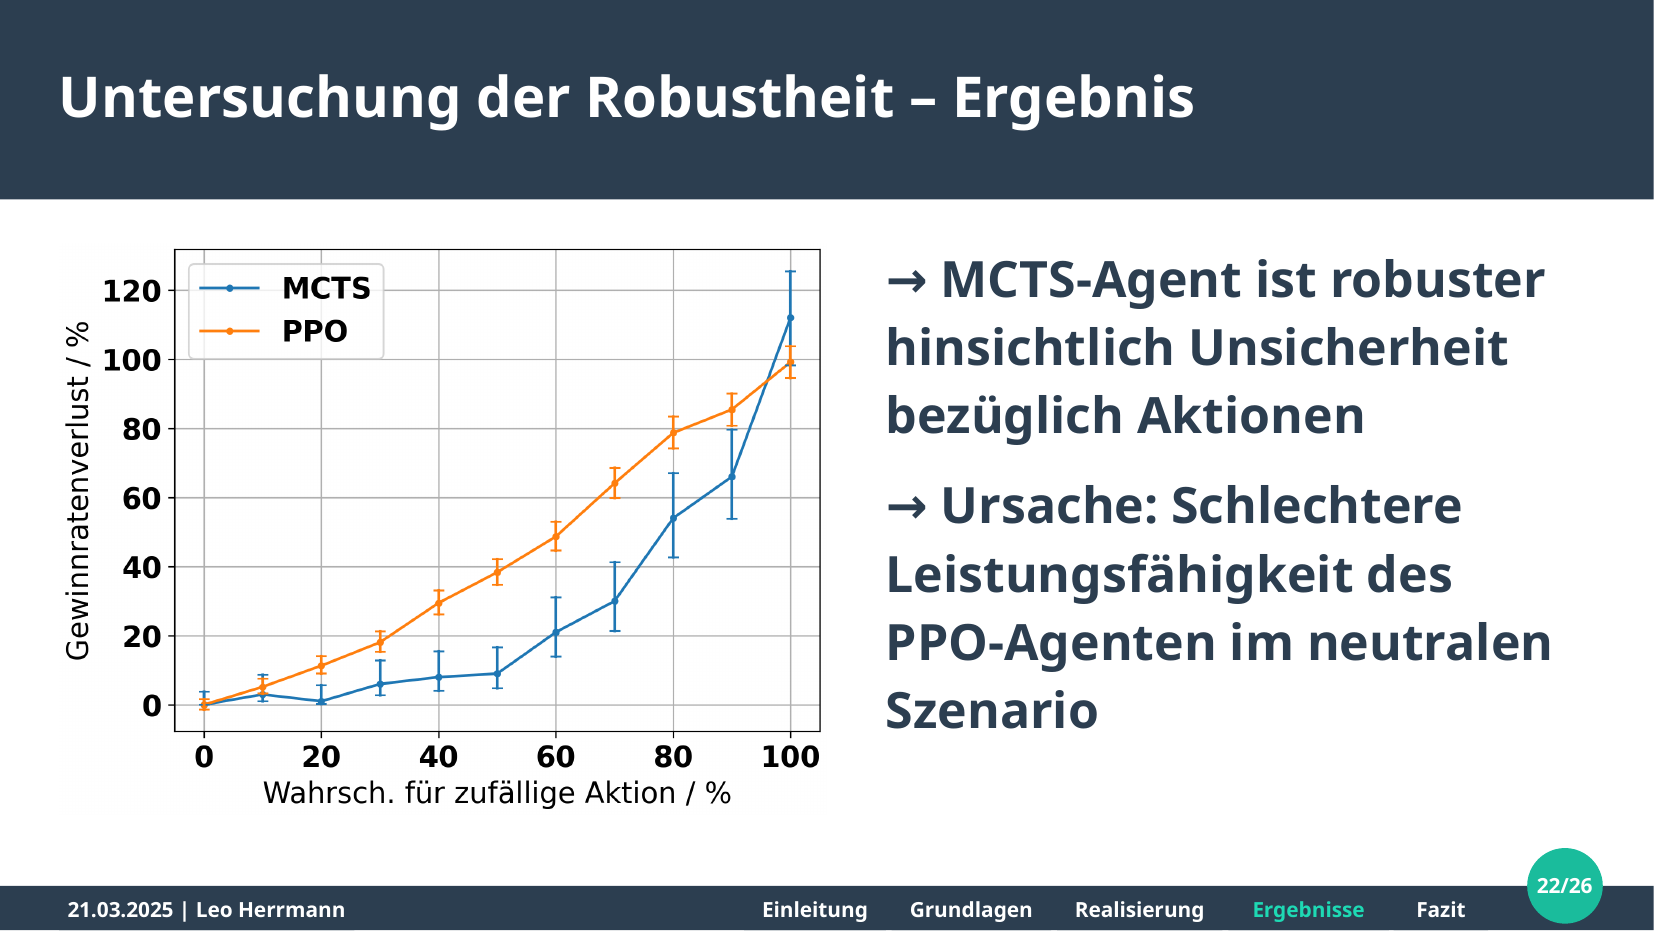

# Untersuchung der Robustheit – Ergebnis
→ MCTS-Agent ist robuster hinsichtlich Unsicherheit bezüglich Aktionen
→ Ursache: Schlechtere Leistungsfähigkeit des PPO-Agenten im neutralen Szenario
Einleitung
Grundlagen
Realisierung
Ergebnisse
Fazit